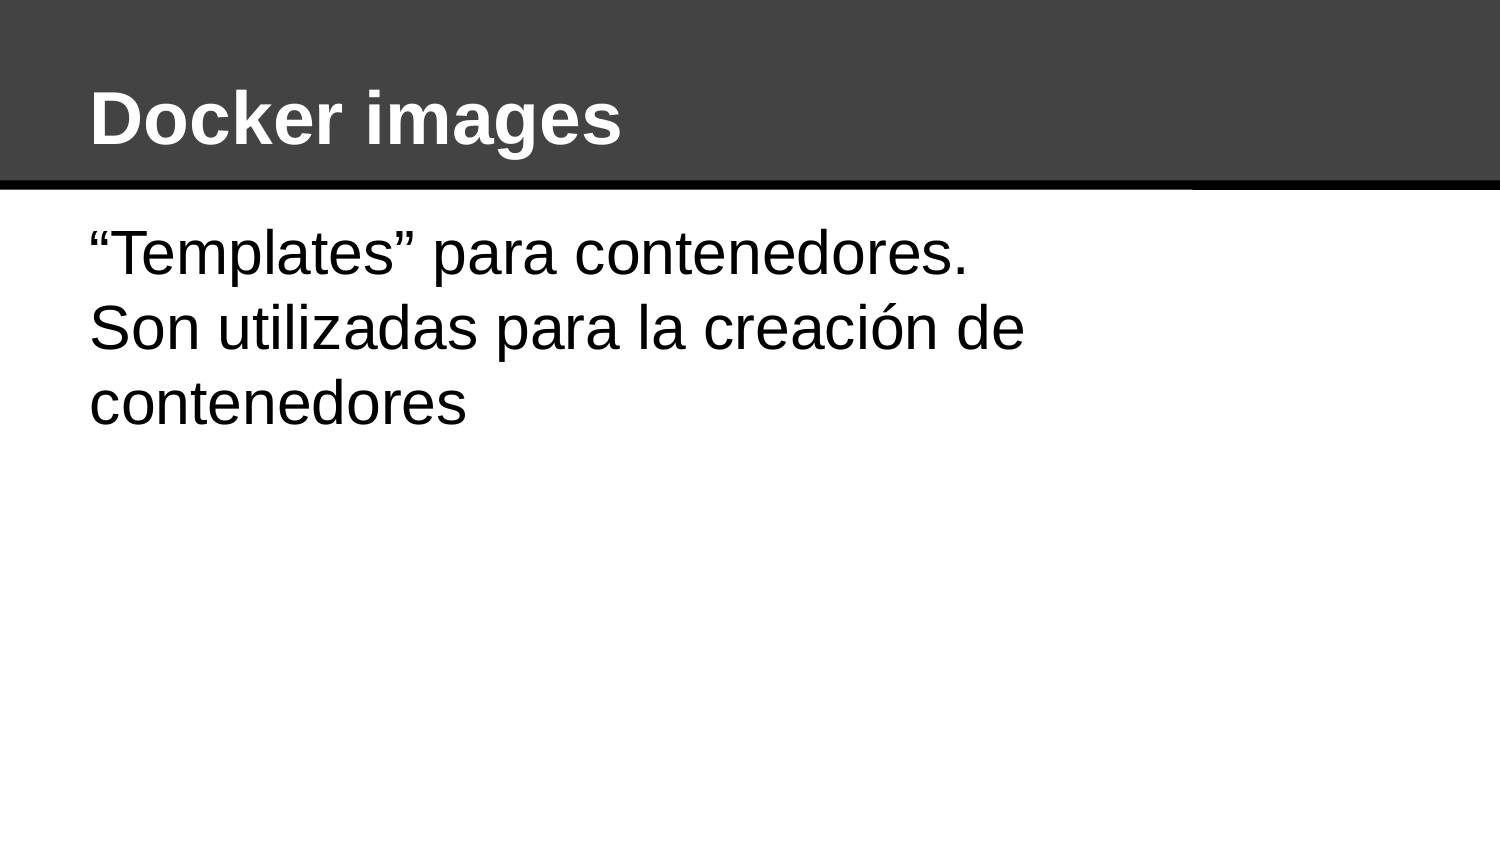

Docker images
“Templates” para contenedores.
Son utilizadas para la creación de contenedores